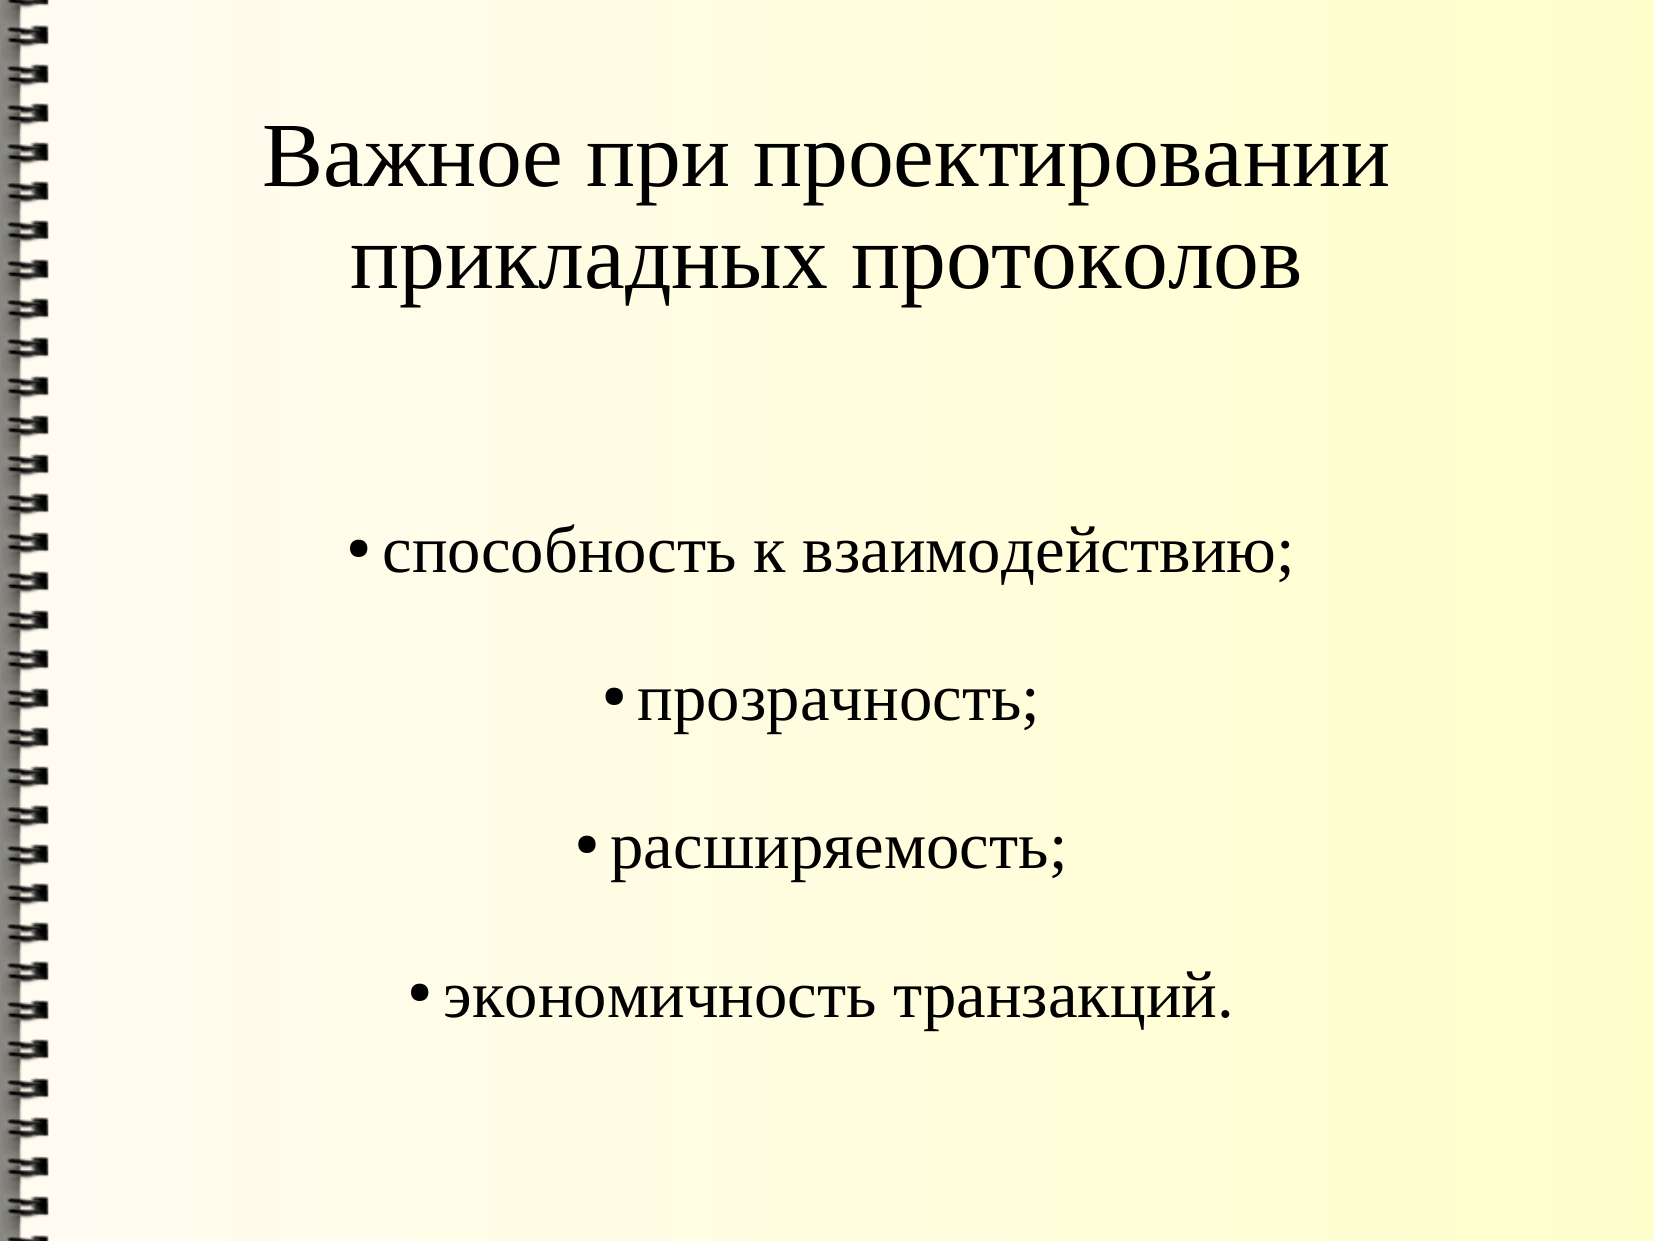

# Важное при проектировании прикладных протоколов
способность к взаимодействию;
прозрачность;
расширяемость;
экономичность транзакций.